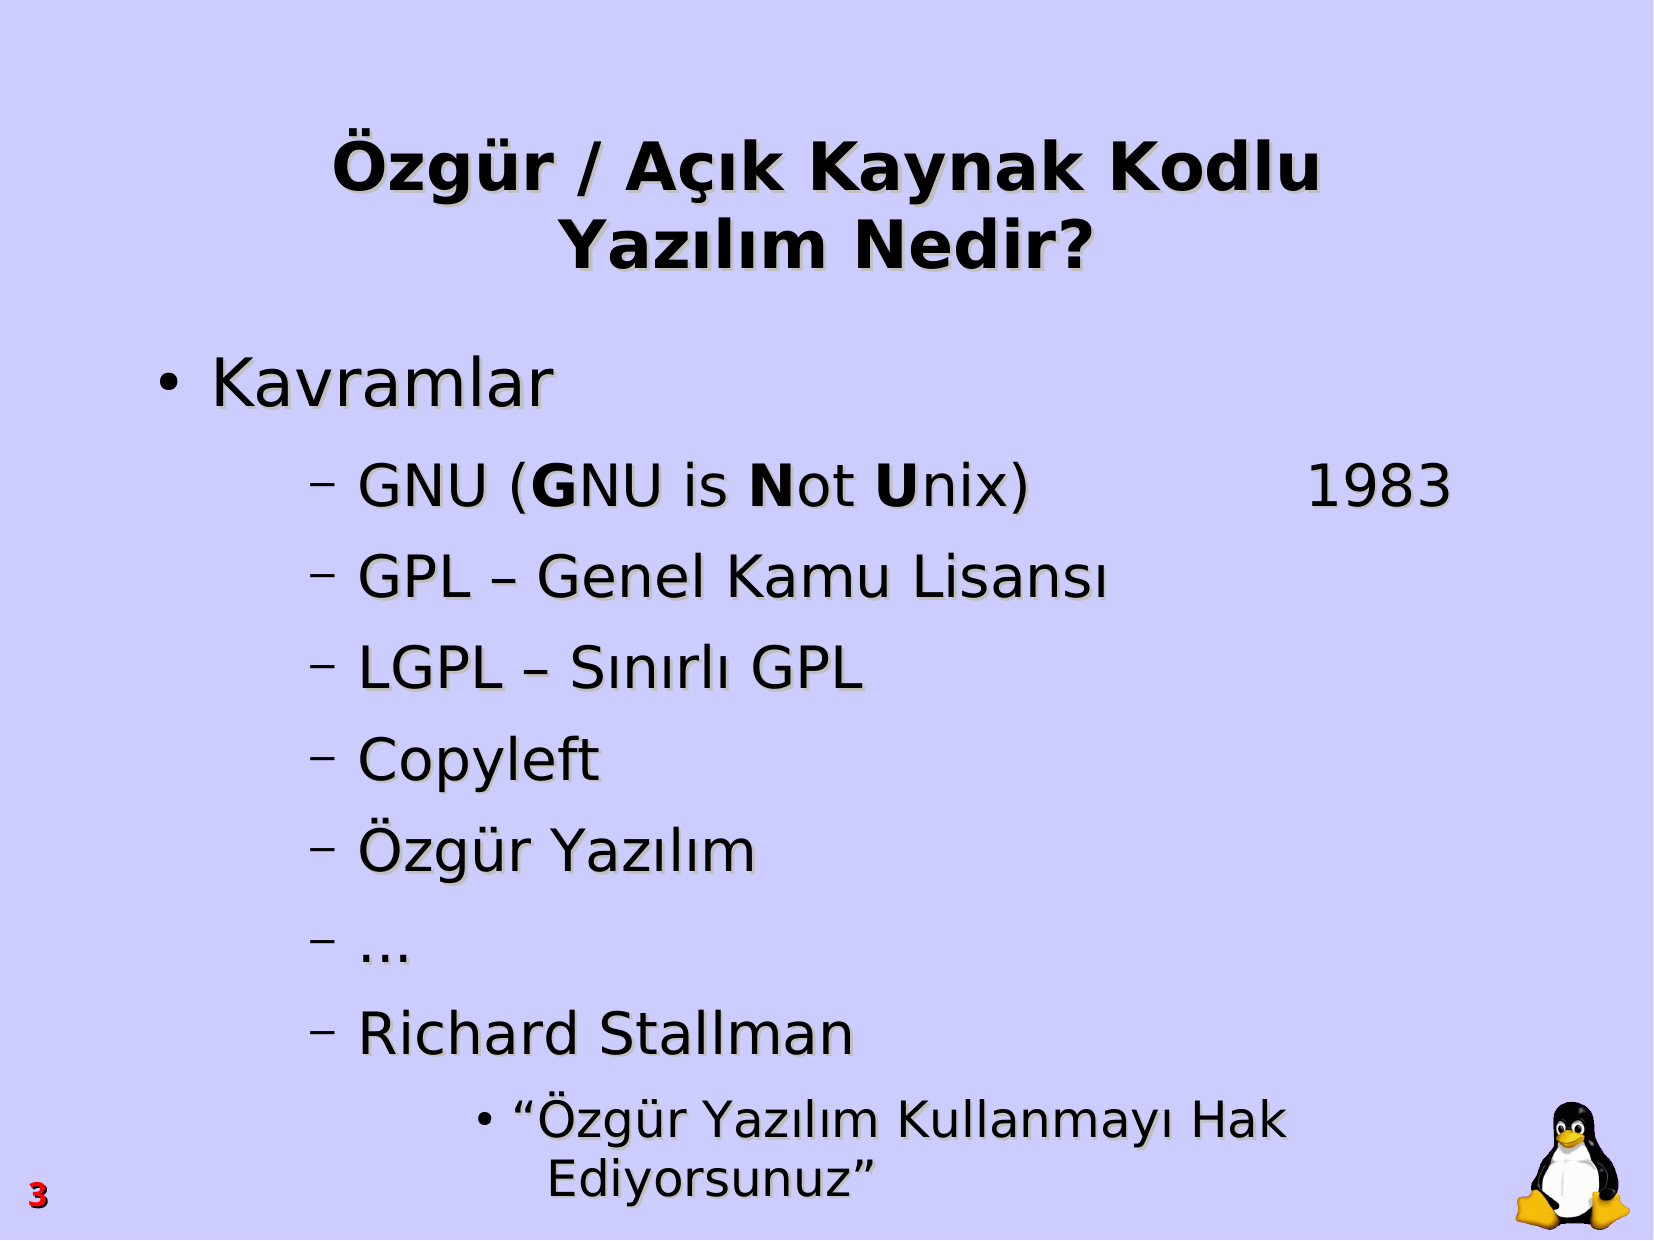

# Özgür / Açık Kaynak Kodlu Yazılım Nedir?
Kavramlar
GNU (GNU is Not Unix) 				1983
GPL – Genel Kamu Lisansı
LGPL – Sınırlı GPL
Copyleft
Özgür Yazılım
...
Richard Stallman
“Özgür Yazılım Kullanmayı Hak Ediyorsunuz”